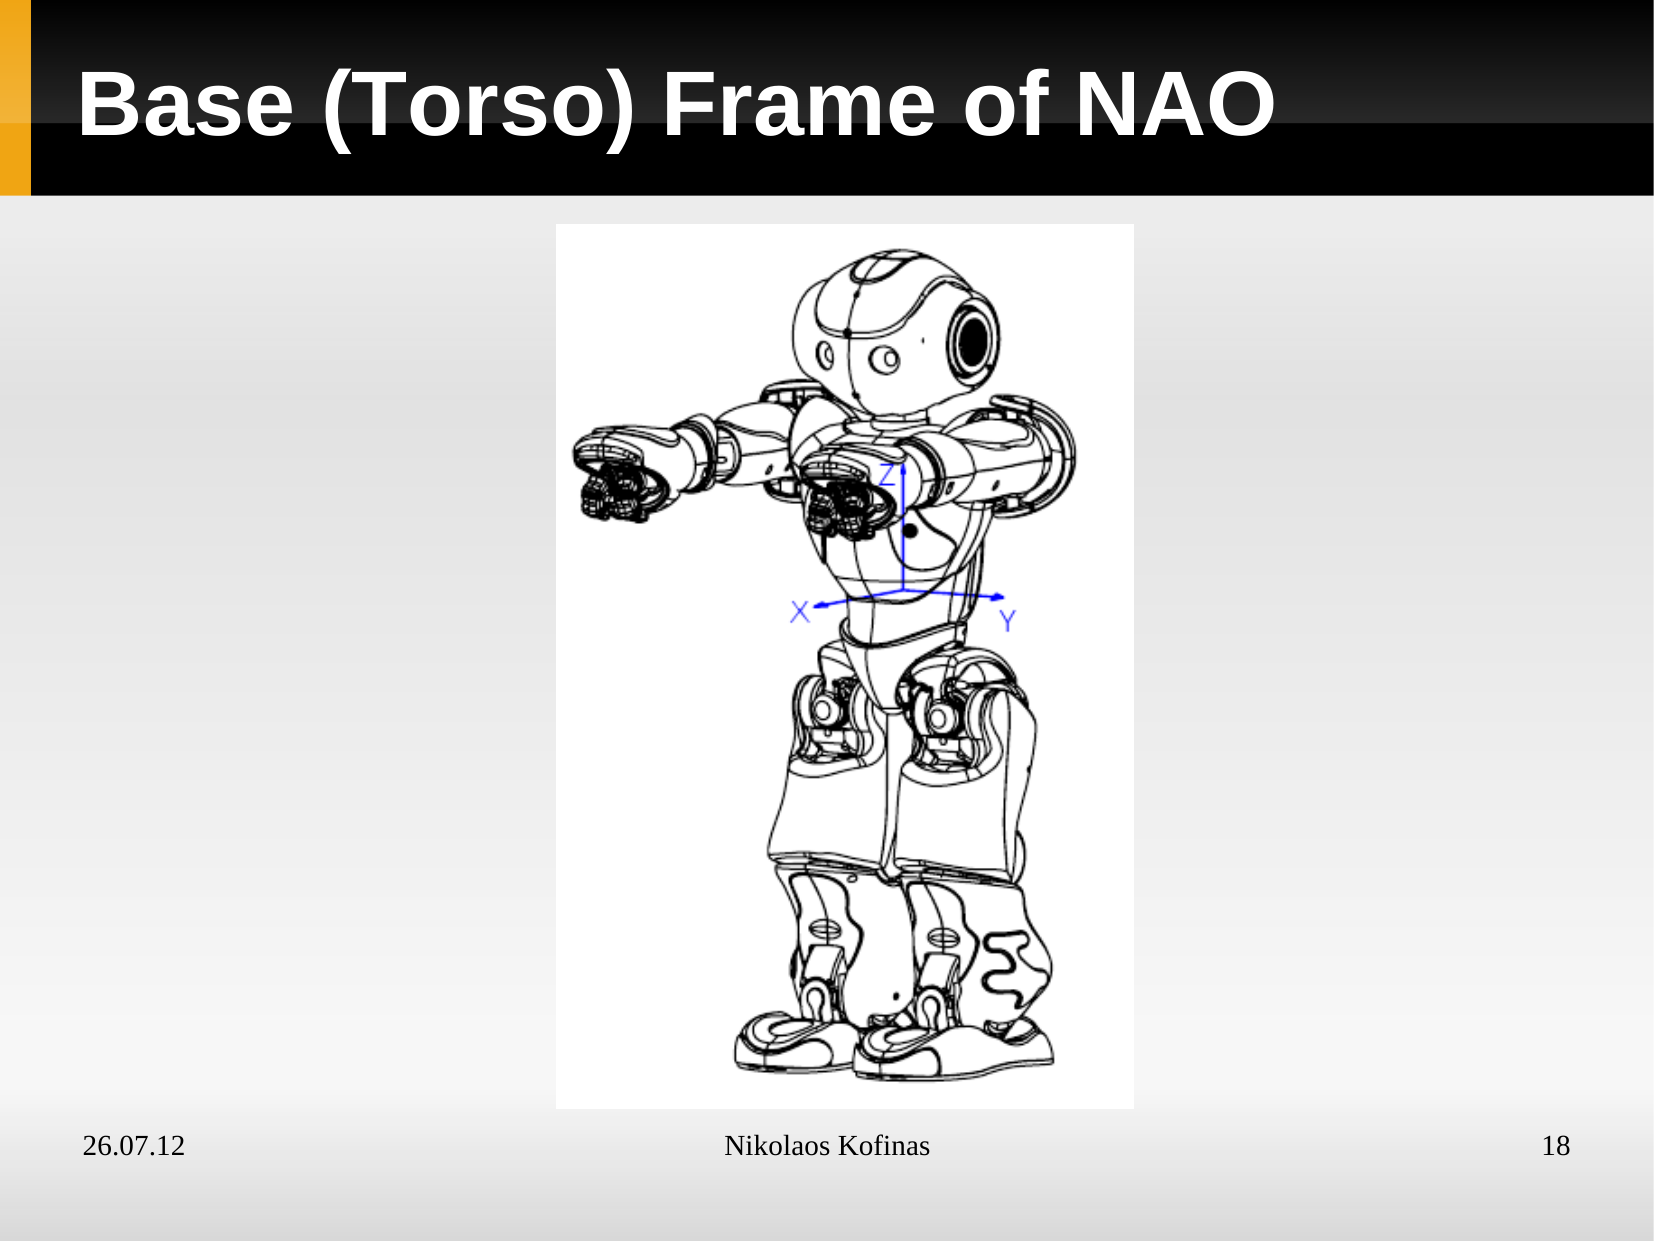

# Base (Torso) Frame of NAO
26.07.12
Νικόλαος Κοφινάς
18